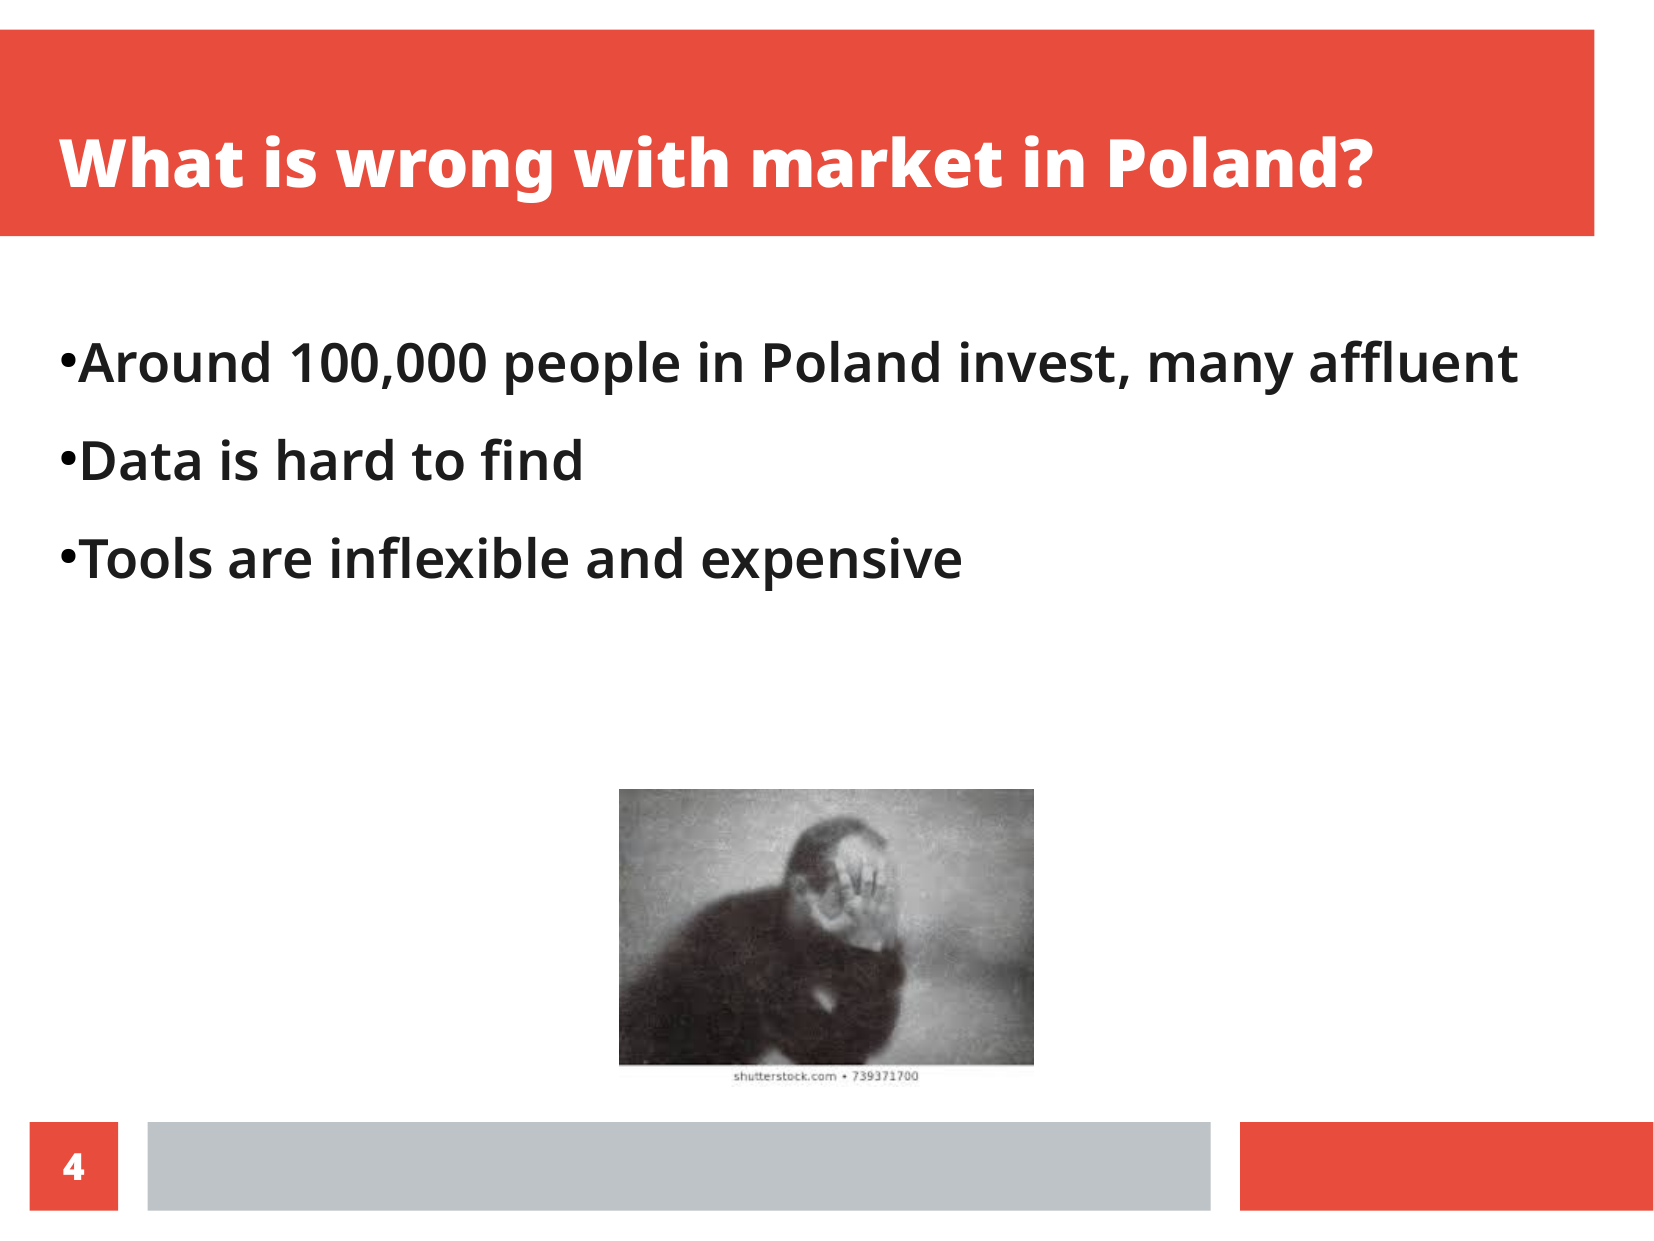

# What is wrong with market in Poland?
Around 100,000 people in Poland invest, many affluent
Data is hard to find
Tools are inflexible and expensive
4